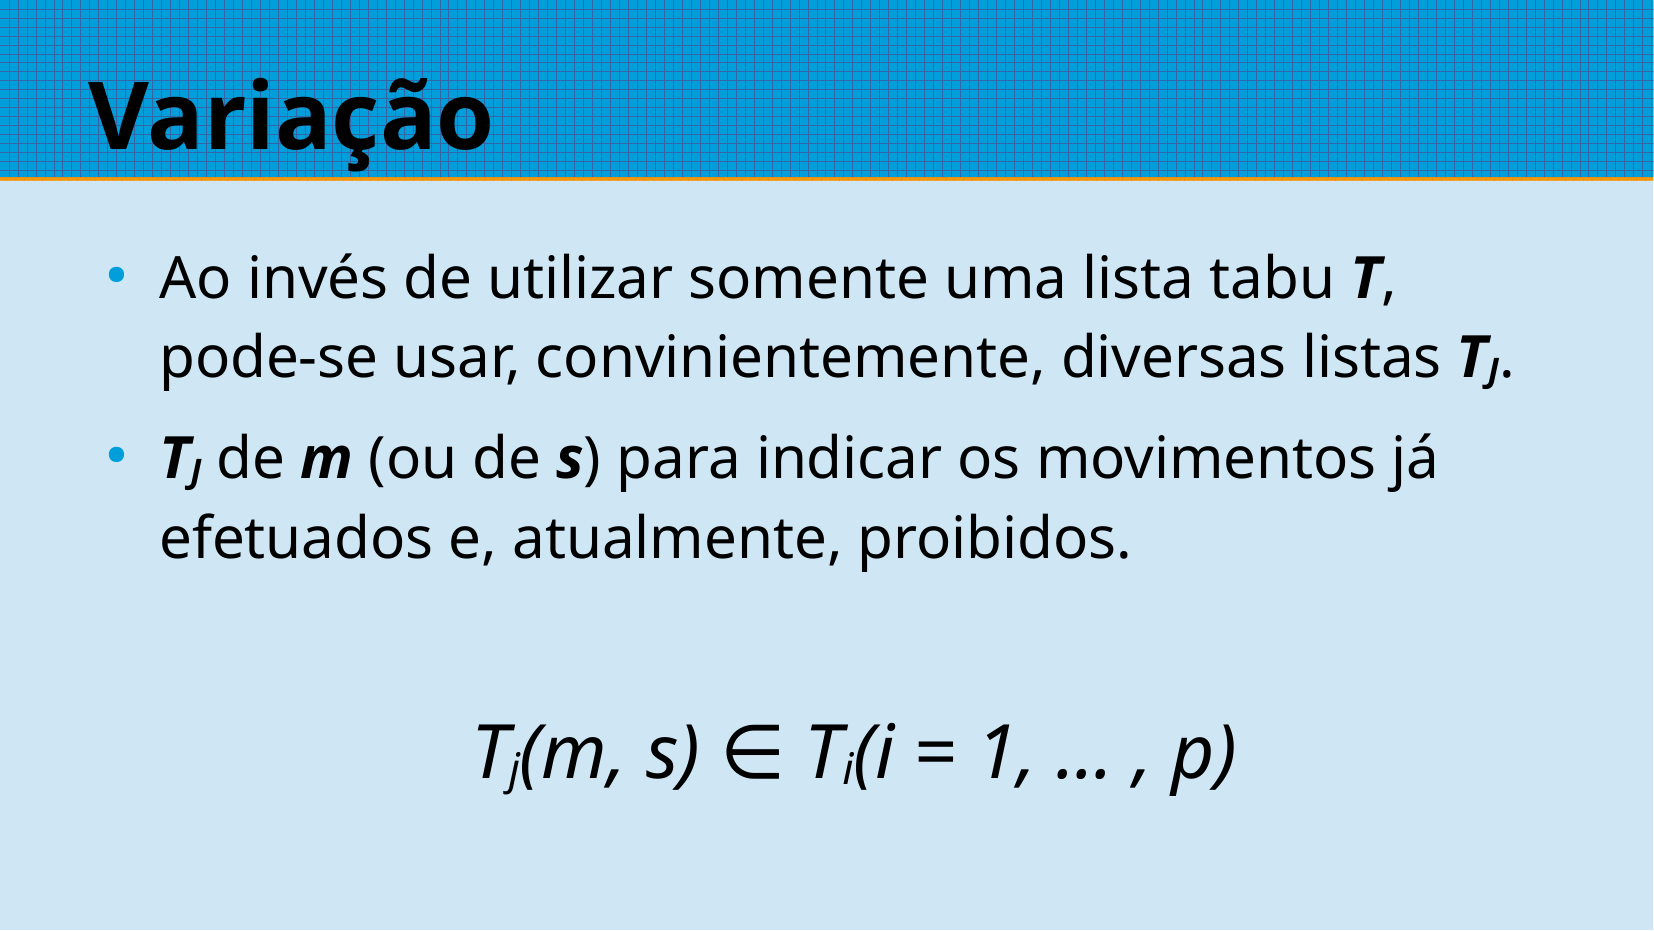

Variação
# Ao invés de utilizar somente uma lista tabu T, pode-se usar, convinientemente, diversas listas TJ.
TJ de m (ou de s) para indicar os movimentos já efetuados e, atualmente, proibidos.
Tj(m, s) ∈ Ti(i = 1, ... , p)